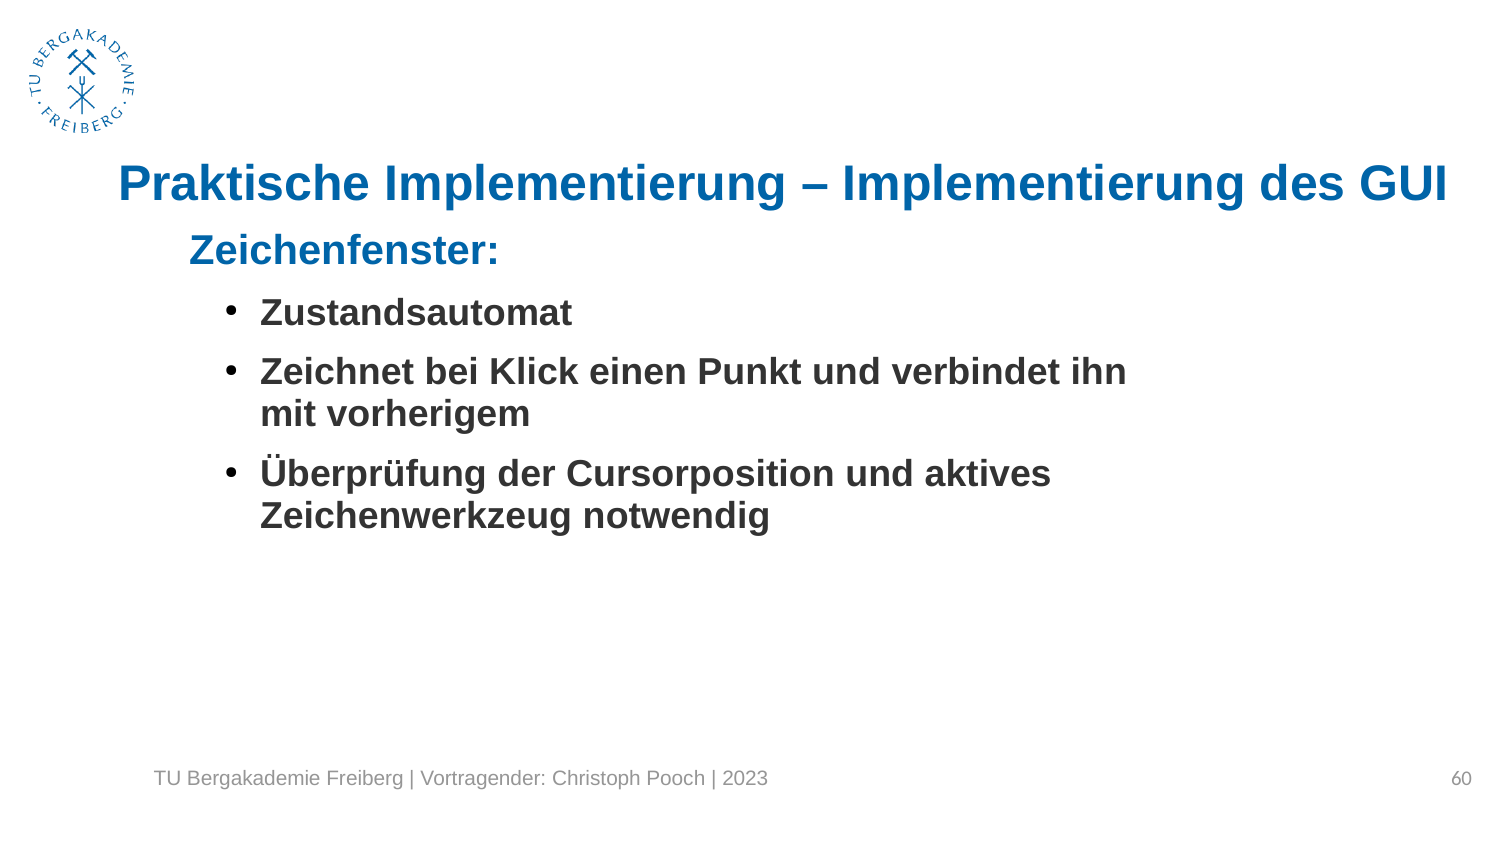

Praktische Implementierung – Implementierung des GUI
# Zeichenfenster:
Zustandsautomat
Zeichnet bei Klick einen Punkt und verbindet ihn mit vorherigem
Überprüfung der Cursorposition und aktives Zeichenwerkzeug notwendig
TU Bergakademie Freiberg | Vortragender: Christoph Pooch | 2023